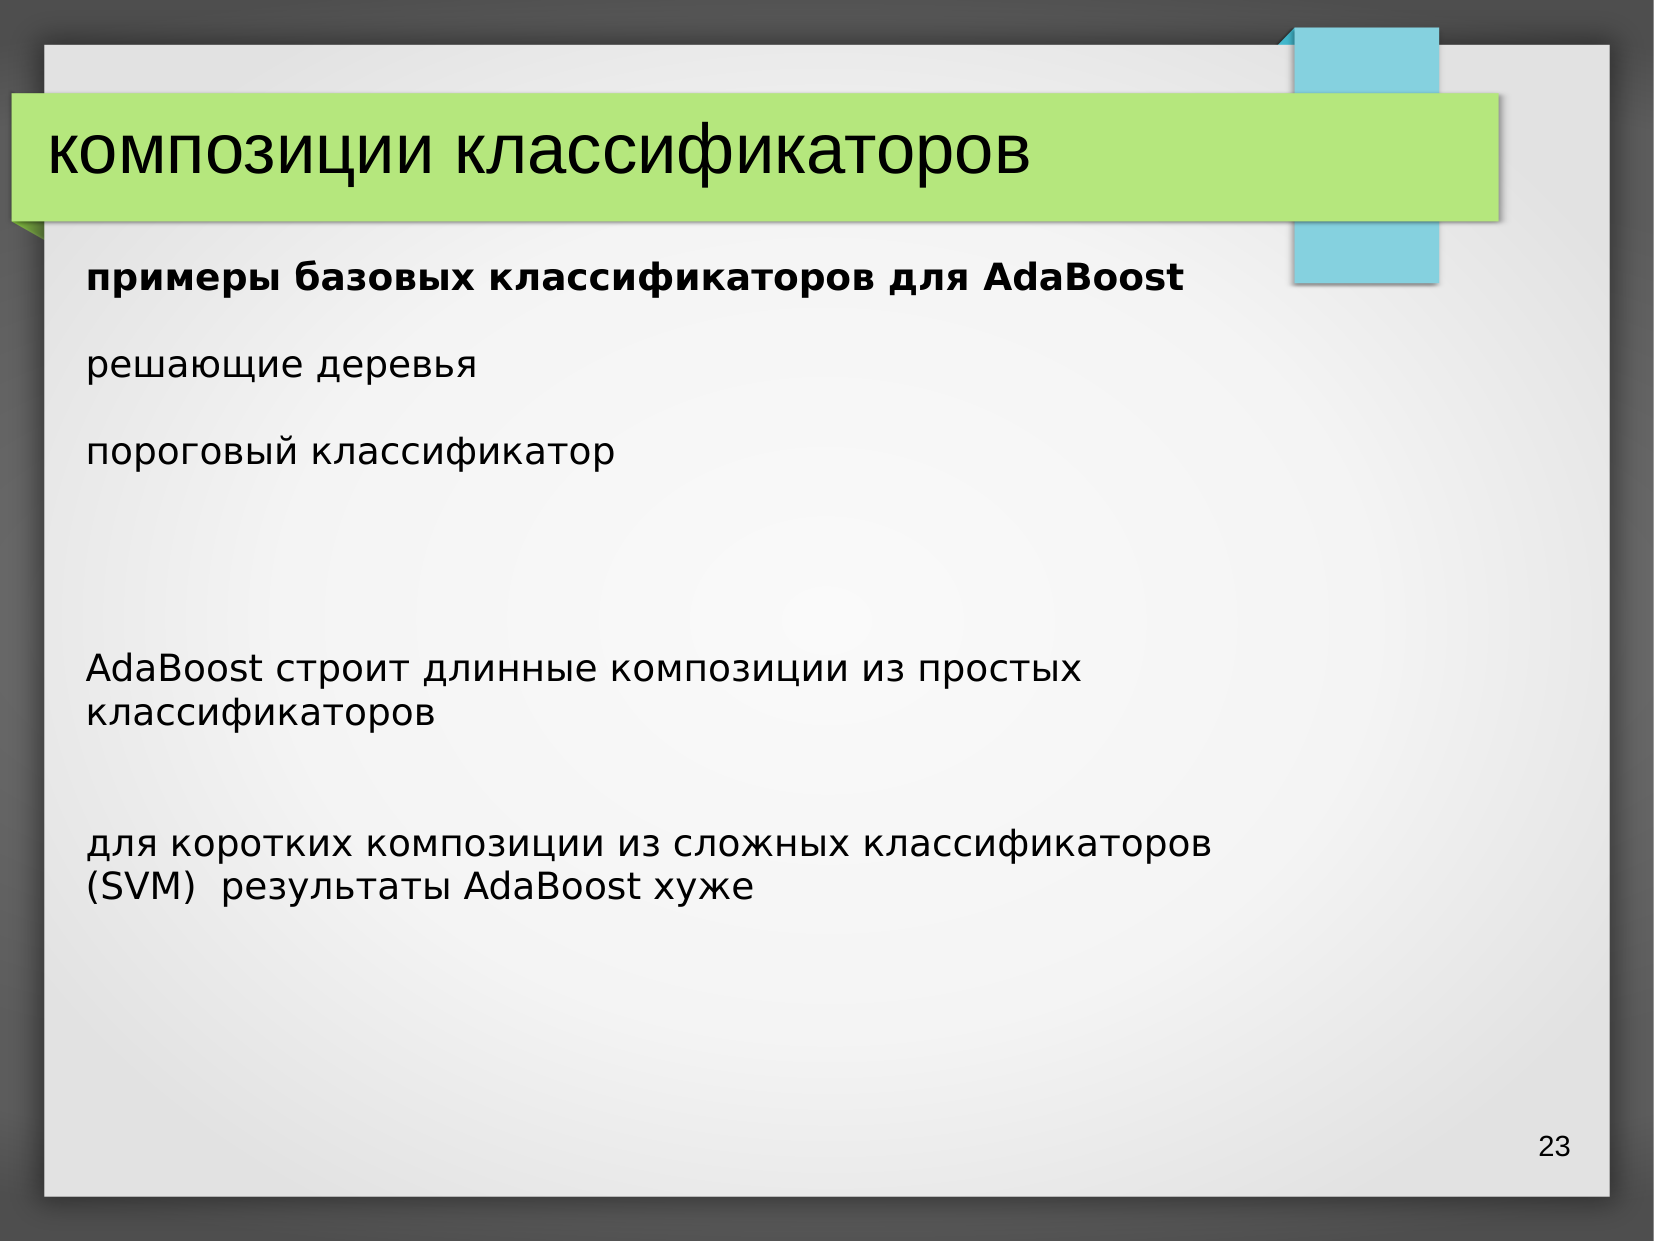

# композиции классификаторов
примеры базовых классификаторов для AdaBoost
решающие деревья
пороговый классификатор
AdaBoost строит длинные композиции из простых классификаторов
для коротких композиции из сложных классификаторов (SVM) результаты AdaBoost хуже
23